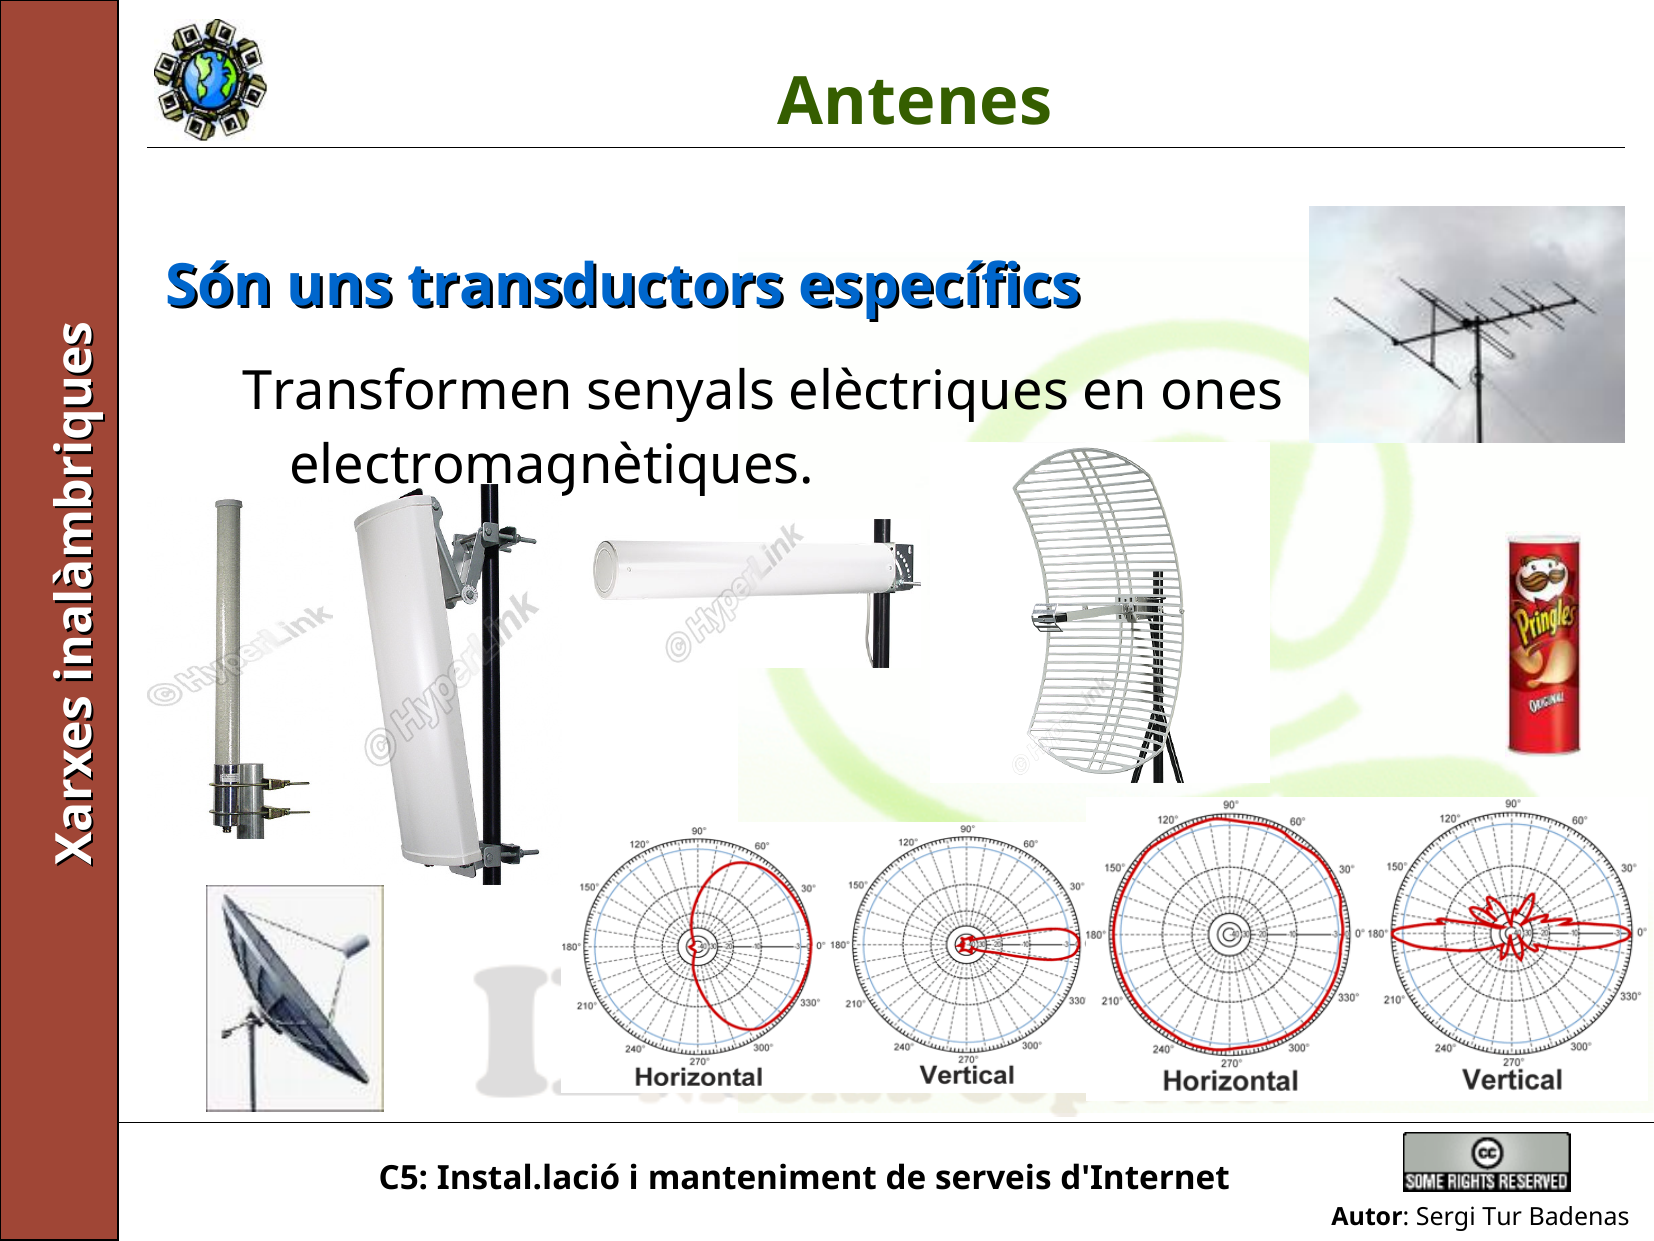

# Antenes
Són uns transductors específics
Transformen senyals elèctriques en ones electromagnètiques.